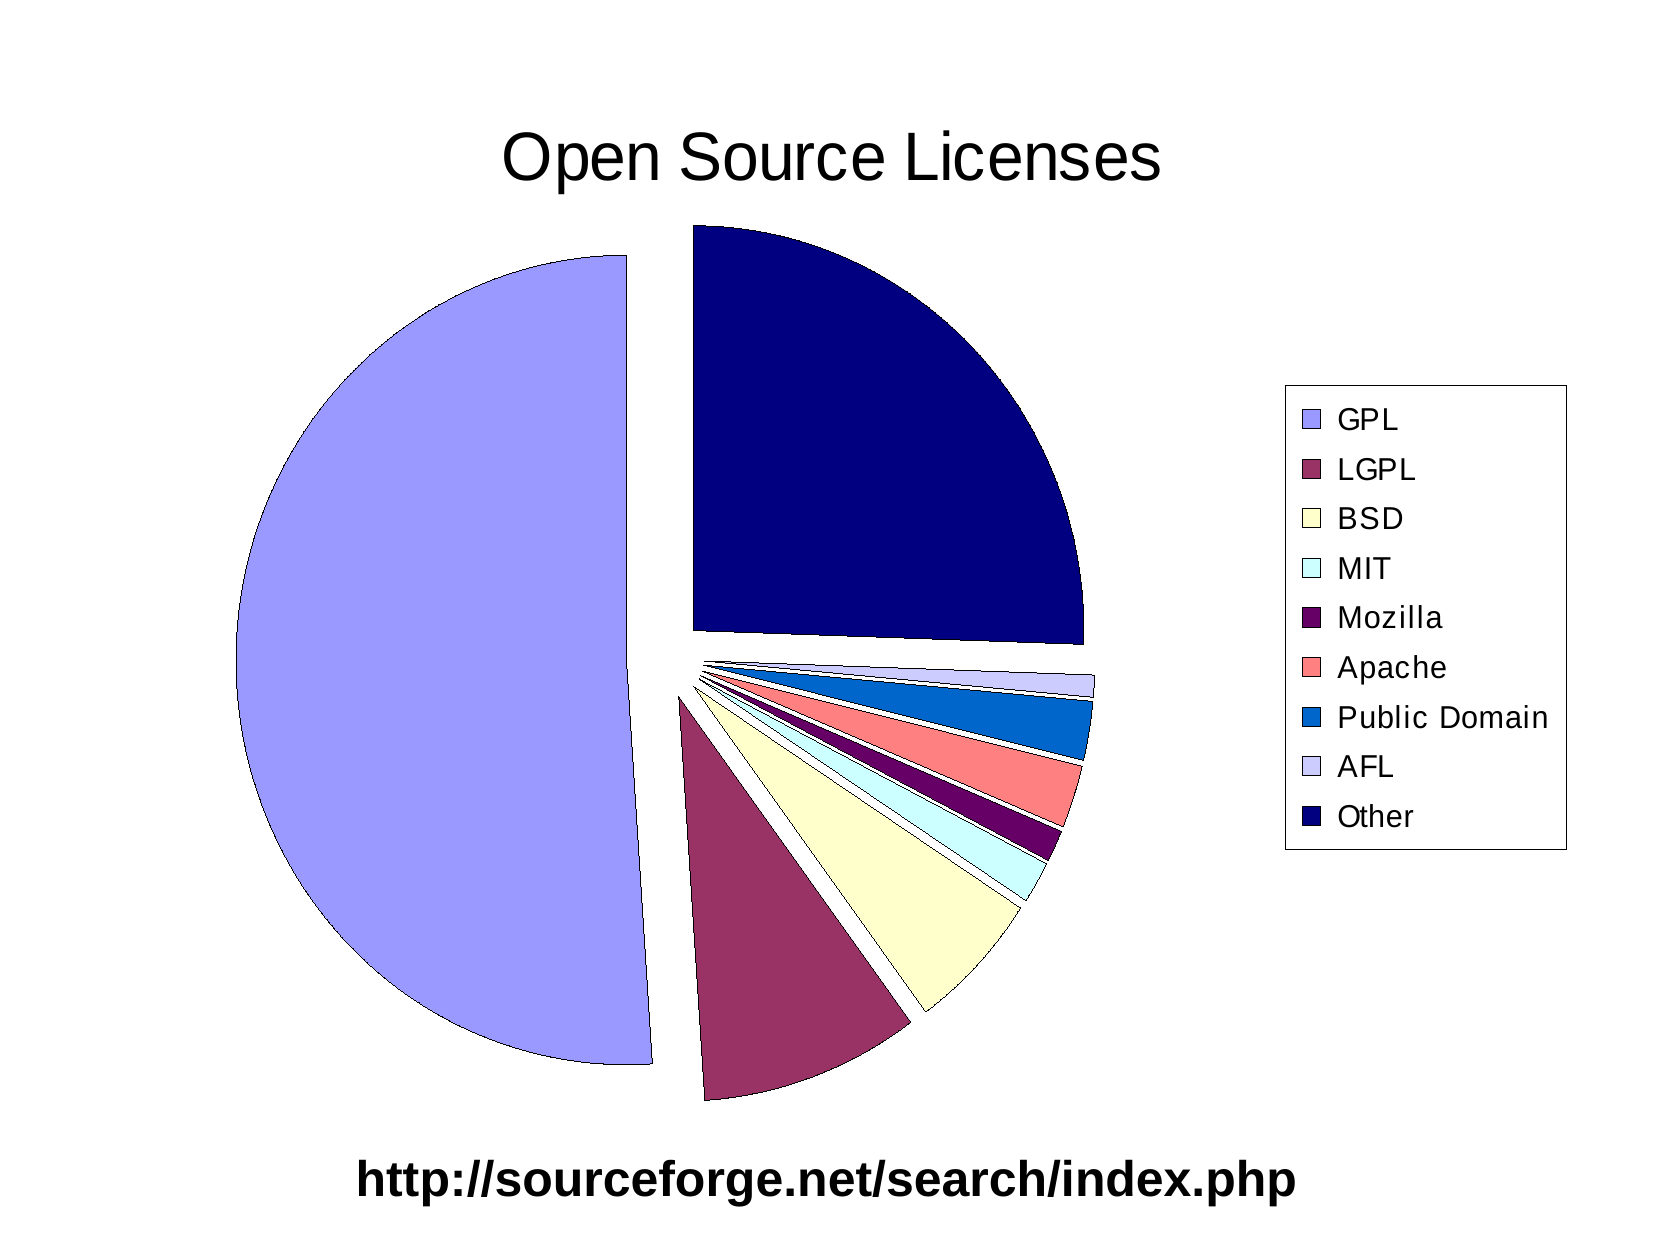

### Chart: Open Source Licenses
| Category | Column B |
|---|---|
| GPL | 62980.0 |
| LGPL | 11190.0 |
| BSD | 6971.0 |
| MIT | 2066.0 |
| Mozilla | 1559.0 |
| Apache | 3096.0 |
| Public Domain | 2889.0 |
| AFL | 1084.0 |
| Other | 31511.0 |http://sourceforge.net/search/index.php